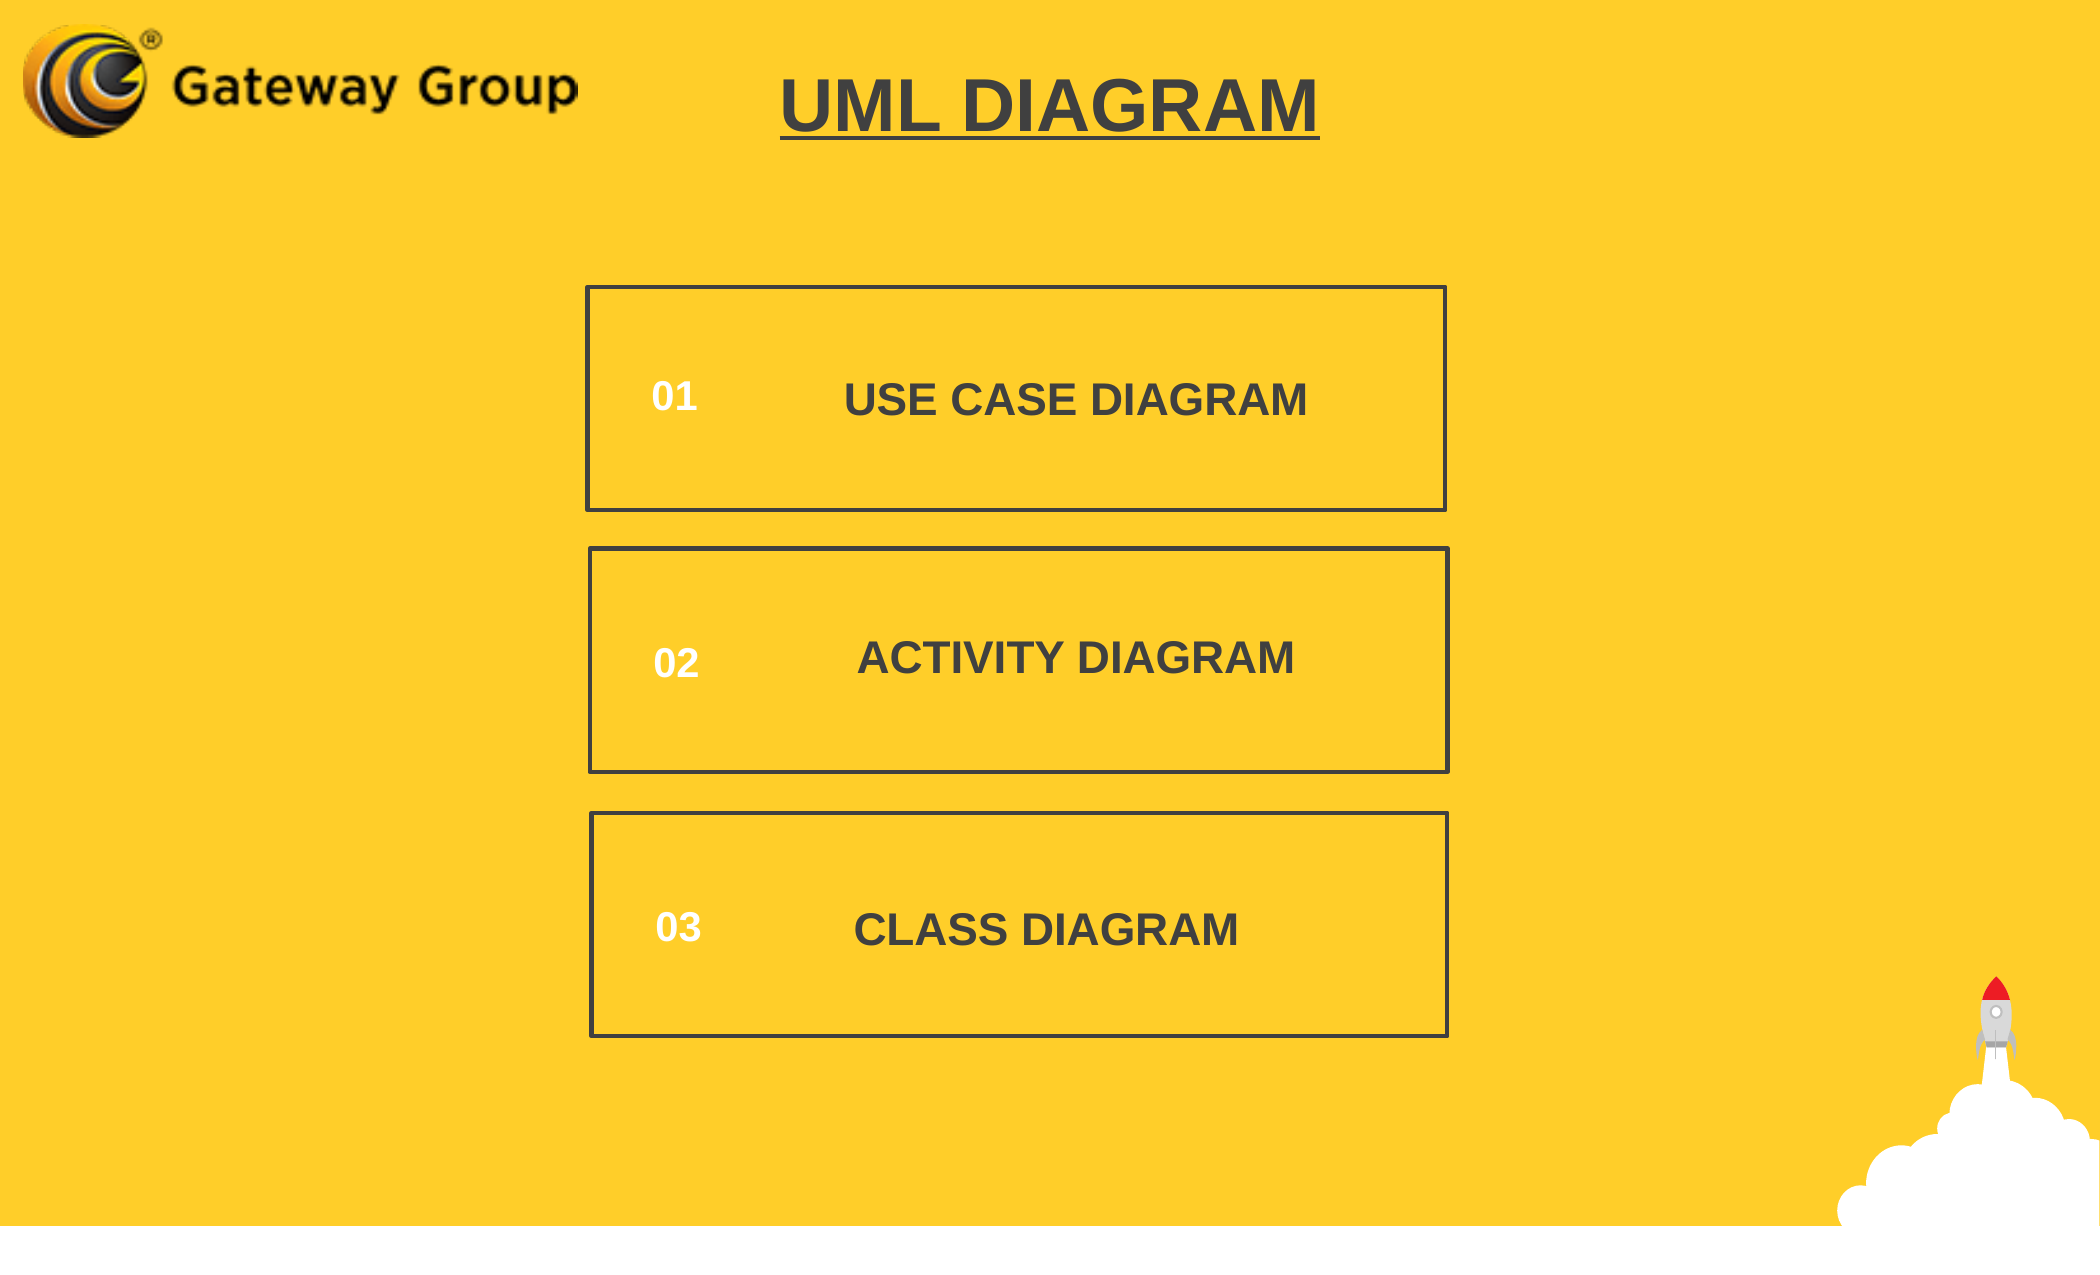

UML DIAGRAM
01
USE CASE DIAGRAM
ACTIVITY DIAGRAM
02
CLASS DIAGRAM
03